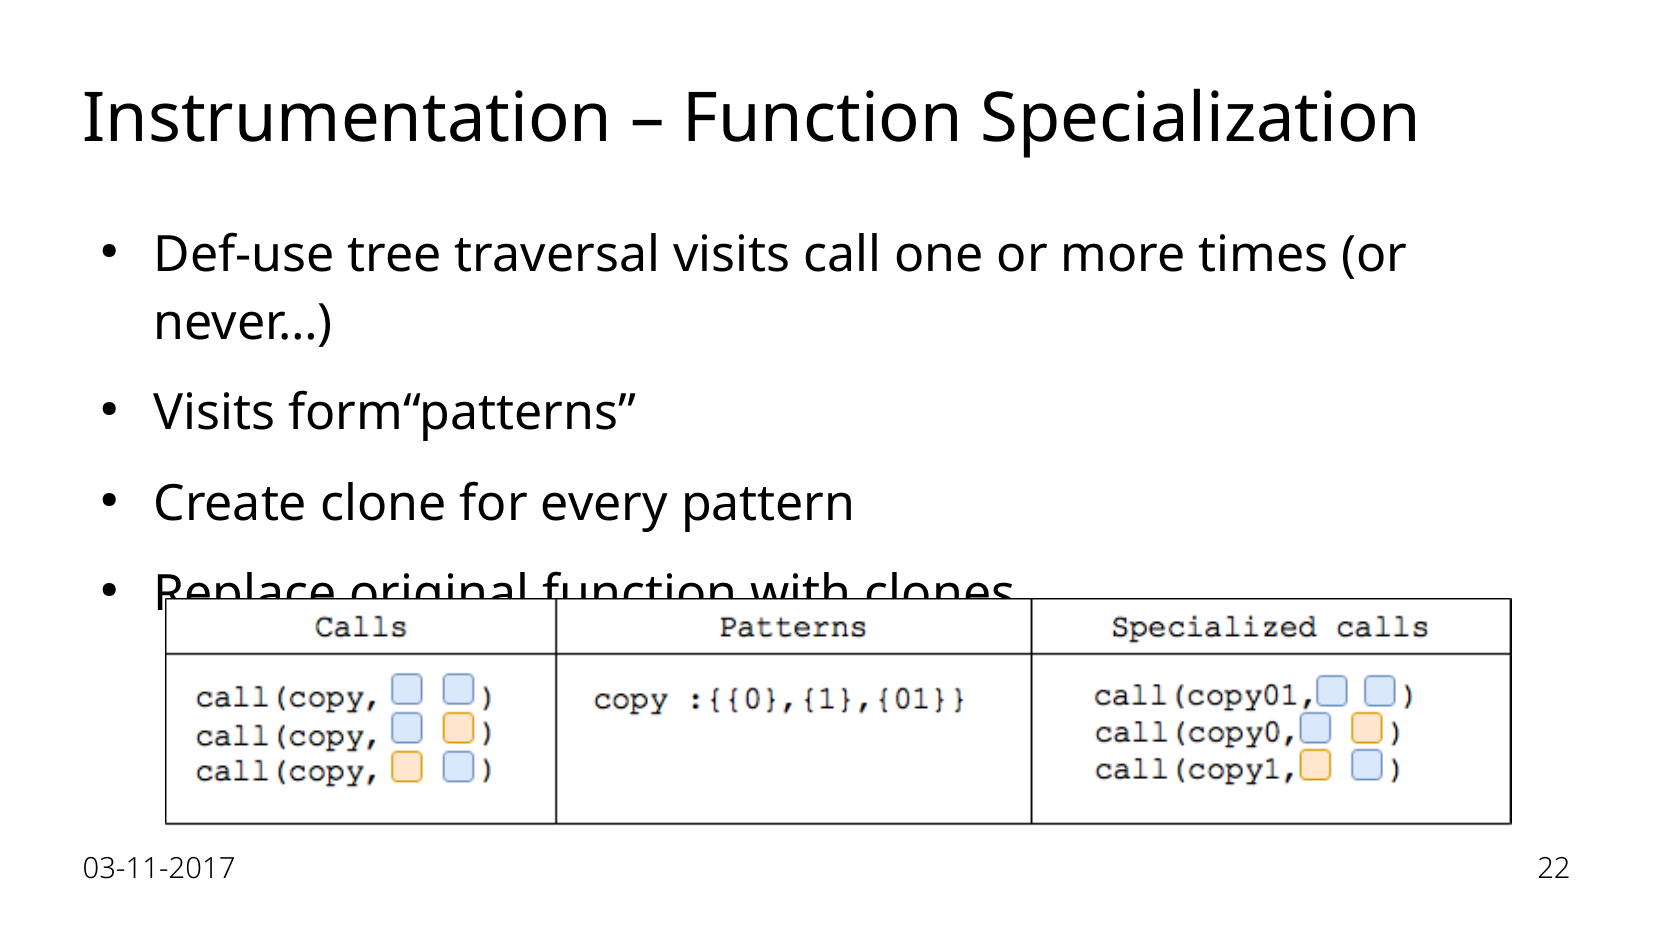

# Instrumentation – Function Specialization
Def-use tree traversal visits call one or more times (or never…)
Visits form“patterns”
Create clone for every pattern
Replace original function with clones
03-11-2017
22